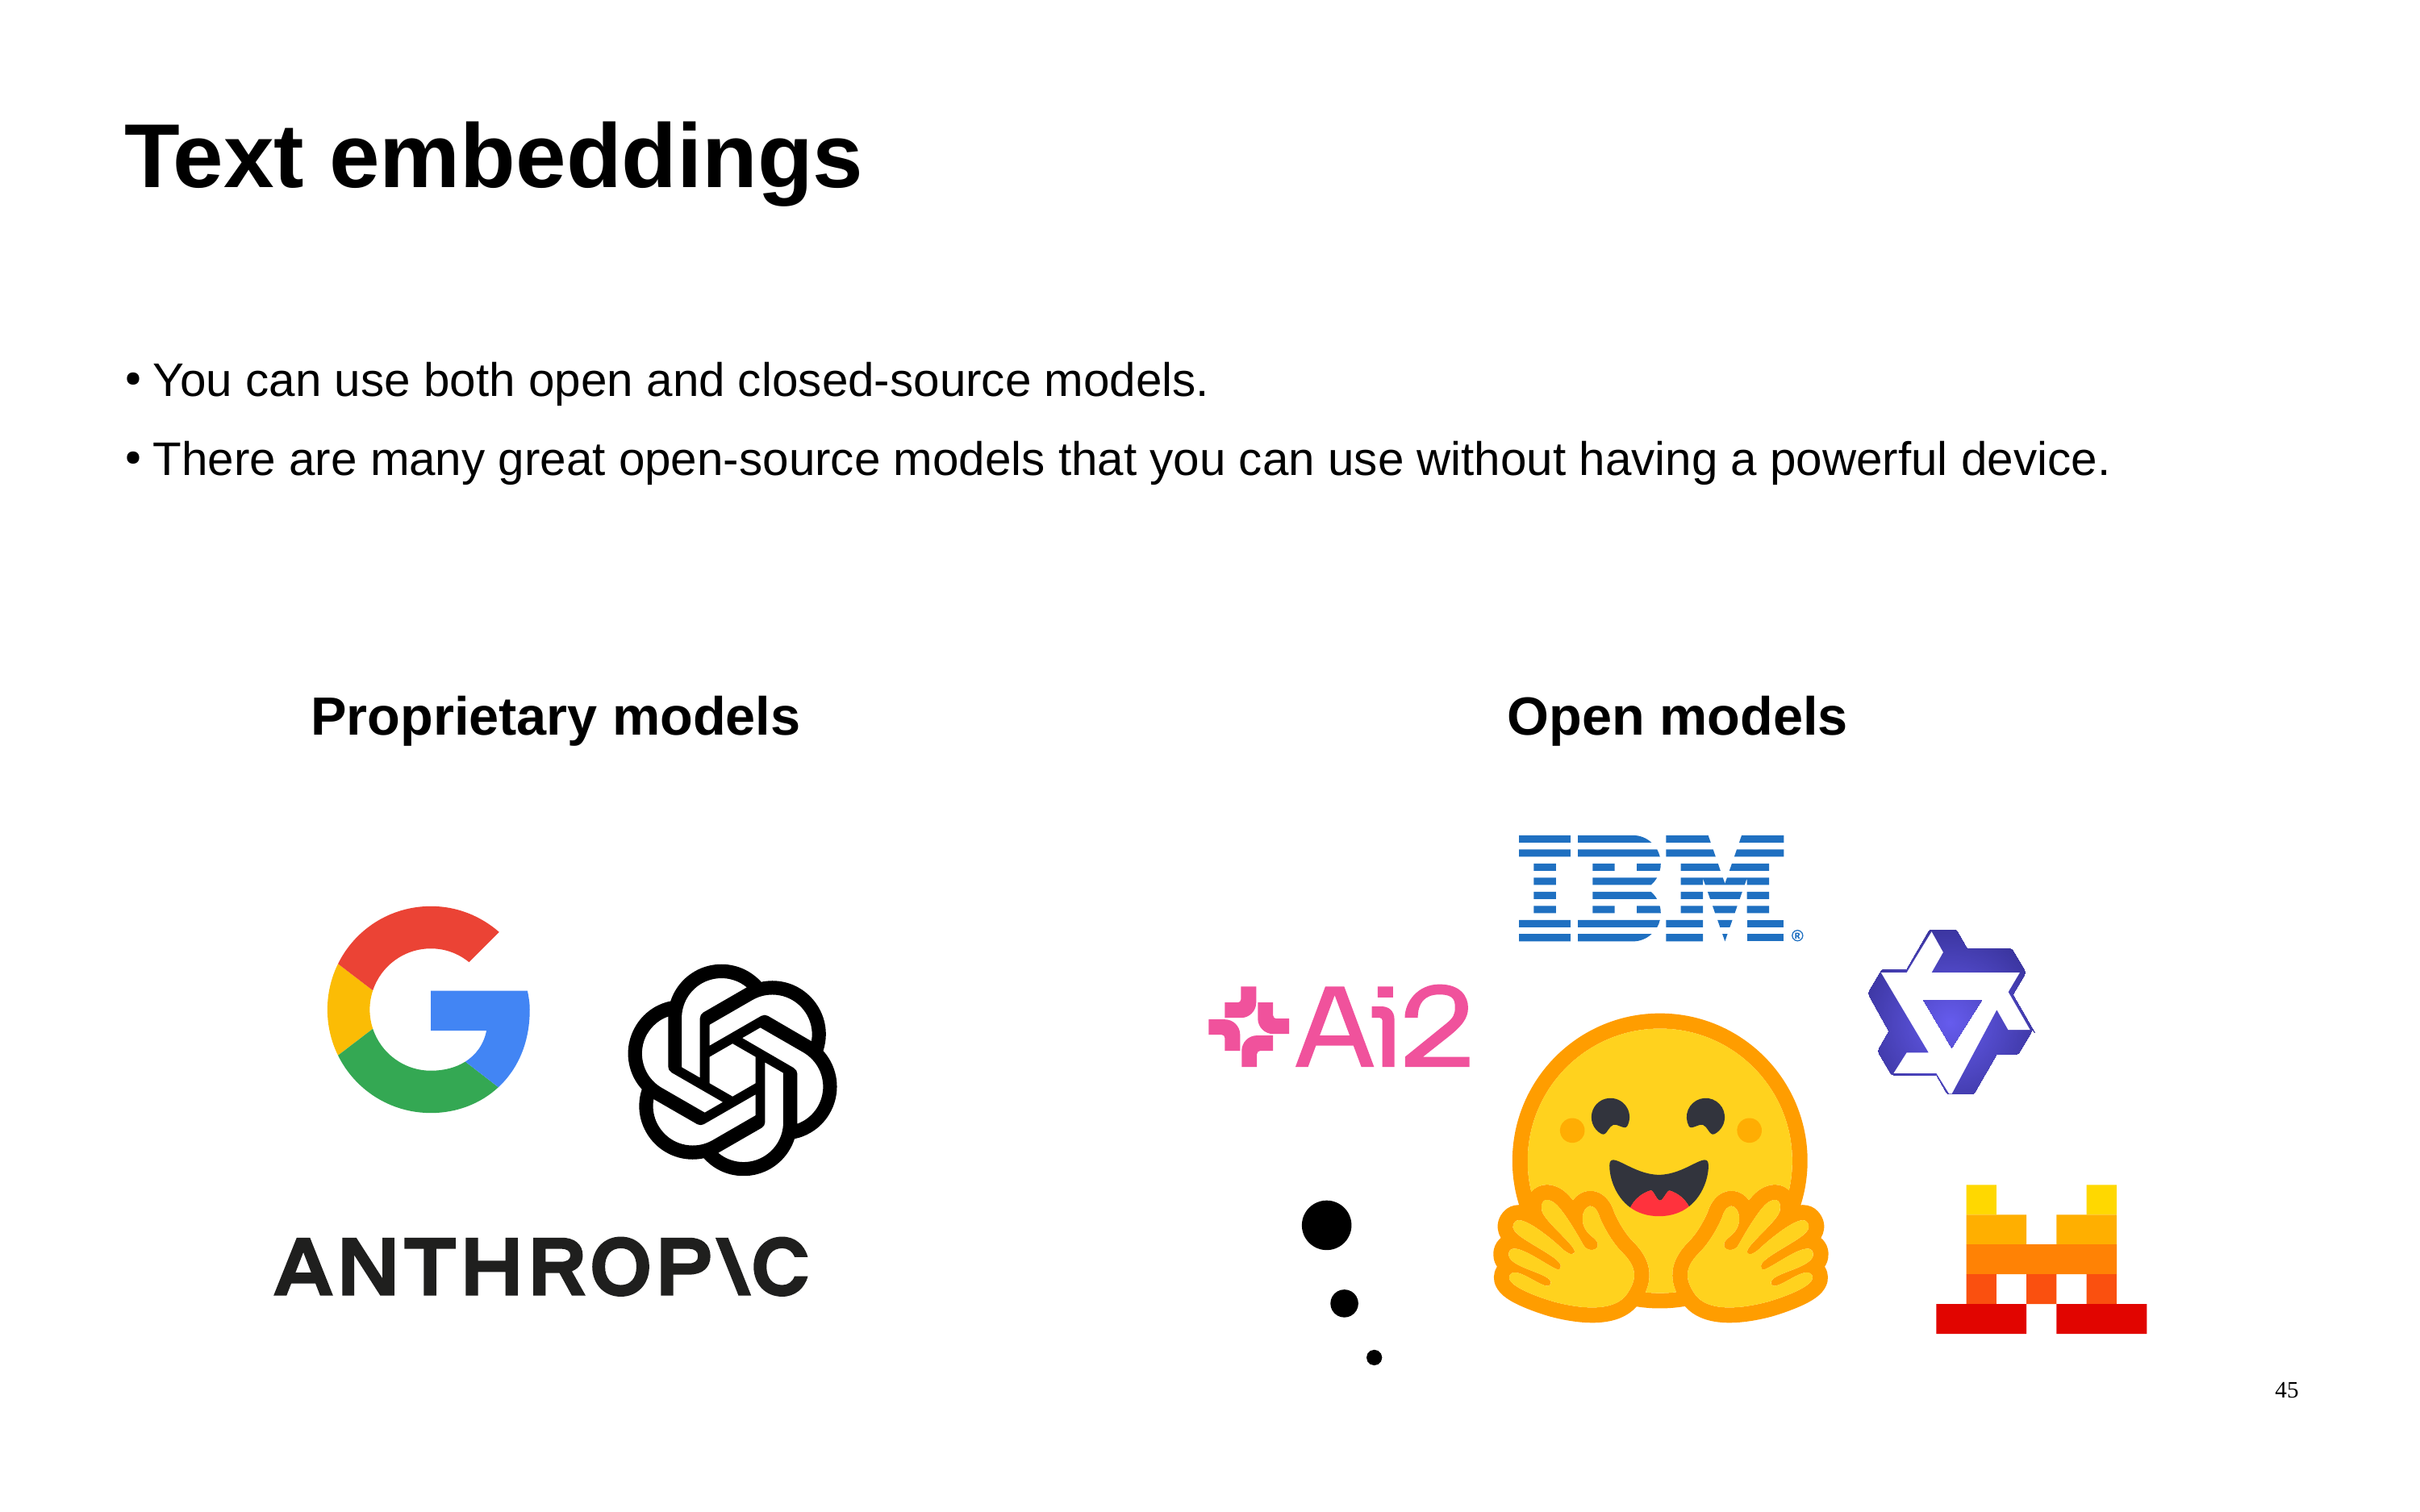

Text embeddings
You can use both open and closed-source models.
There are many great open-source models that you can use without having a powerful device.
Proprietary models
Open models
45